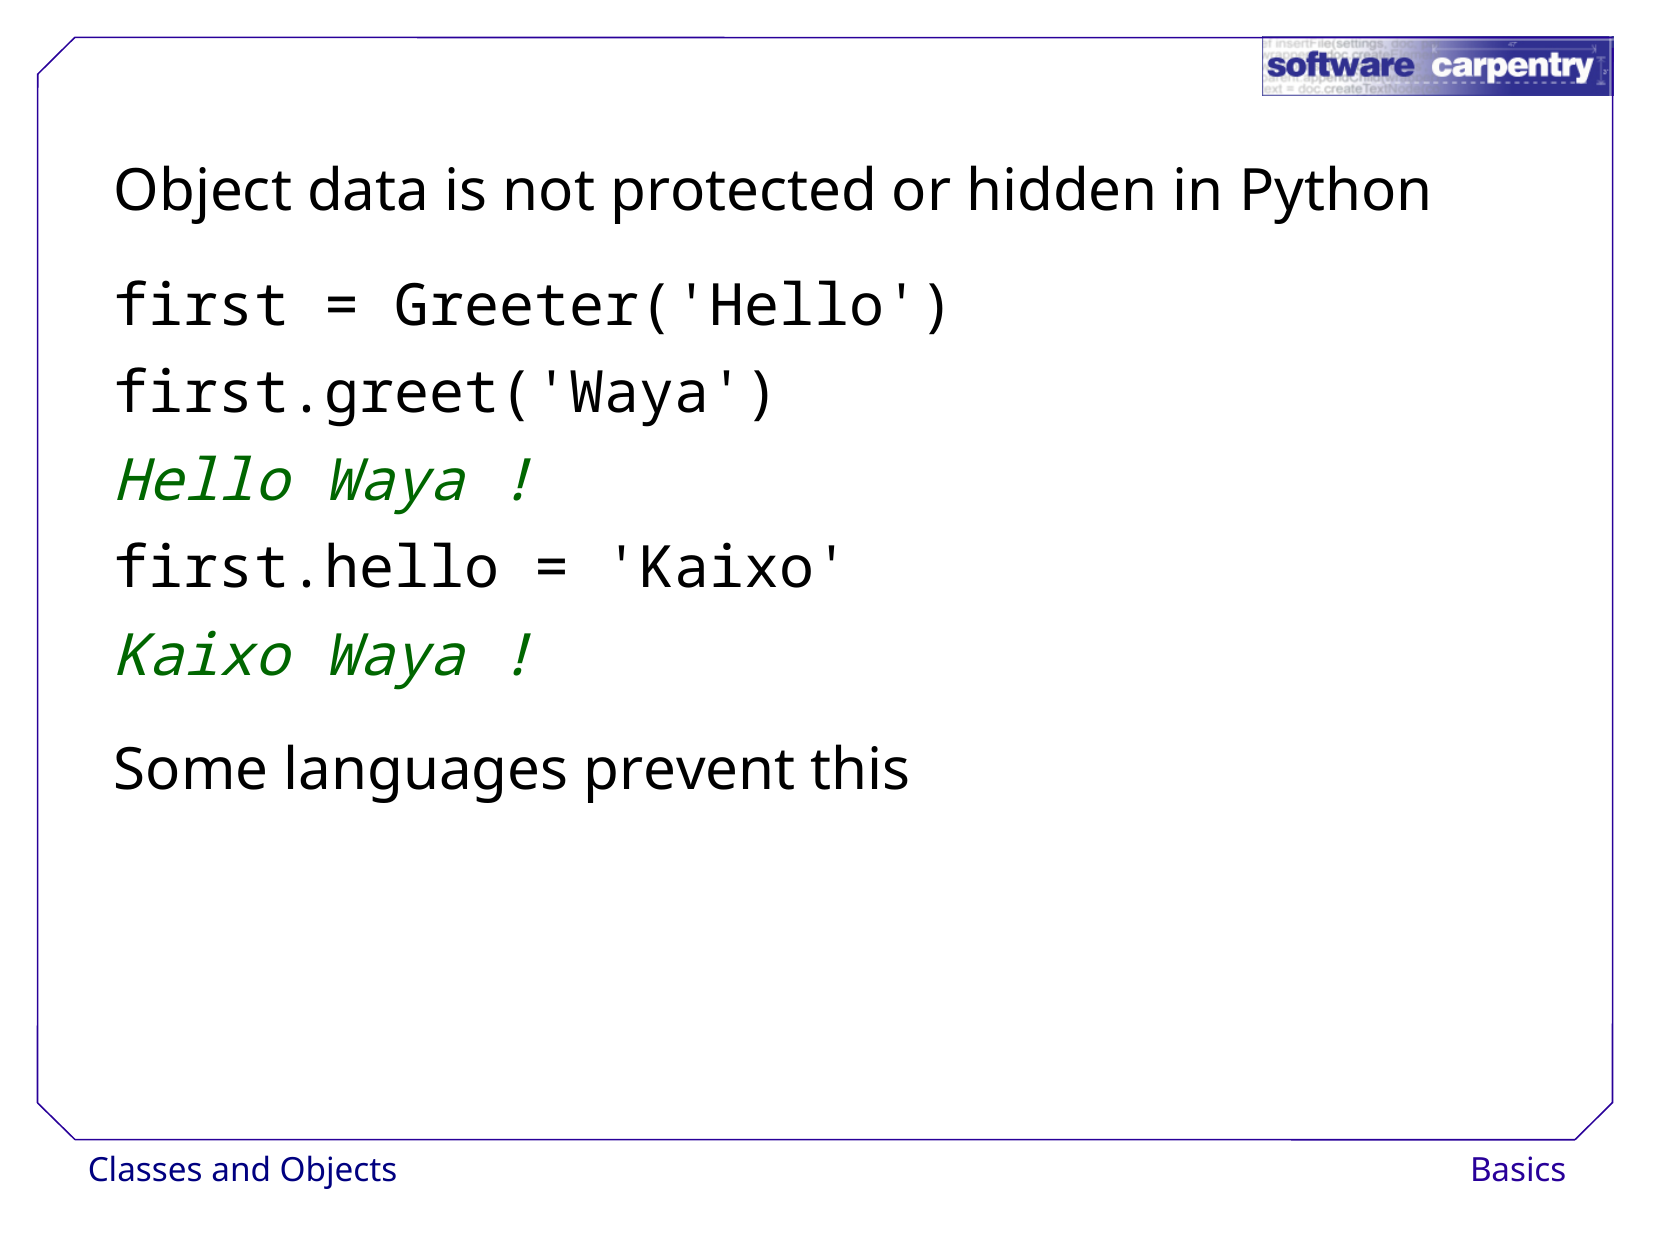

Object data is not protected or hidden in Python
first = Greeter('Hello')
first.greet('Waya')
Hello Waya !
first.hello = 'Kaixo'
Kaixo Waya !
Some languages prevent this